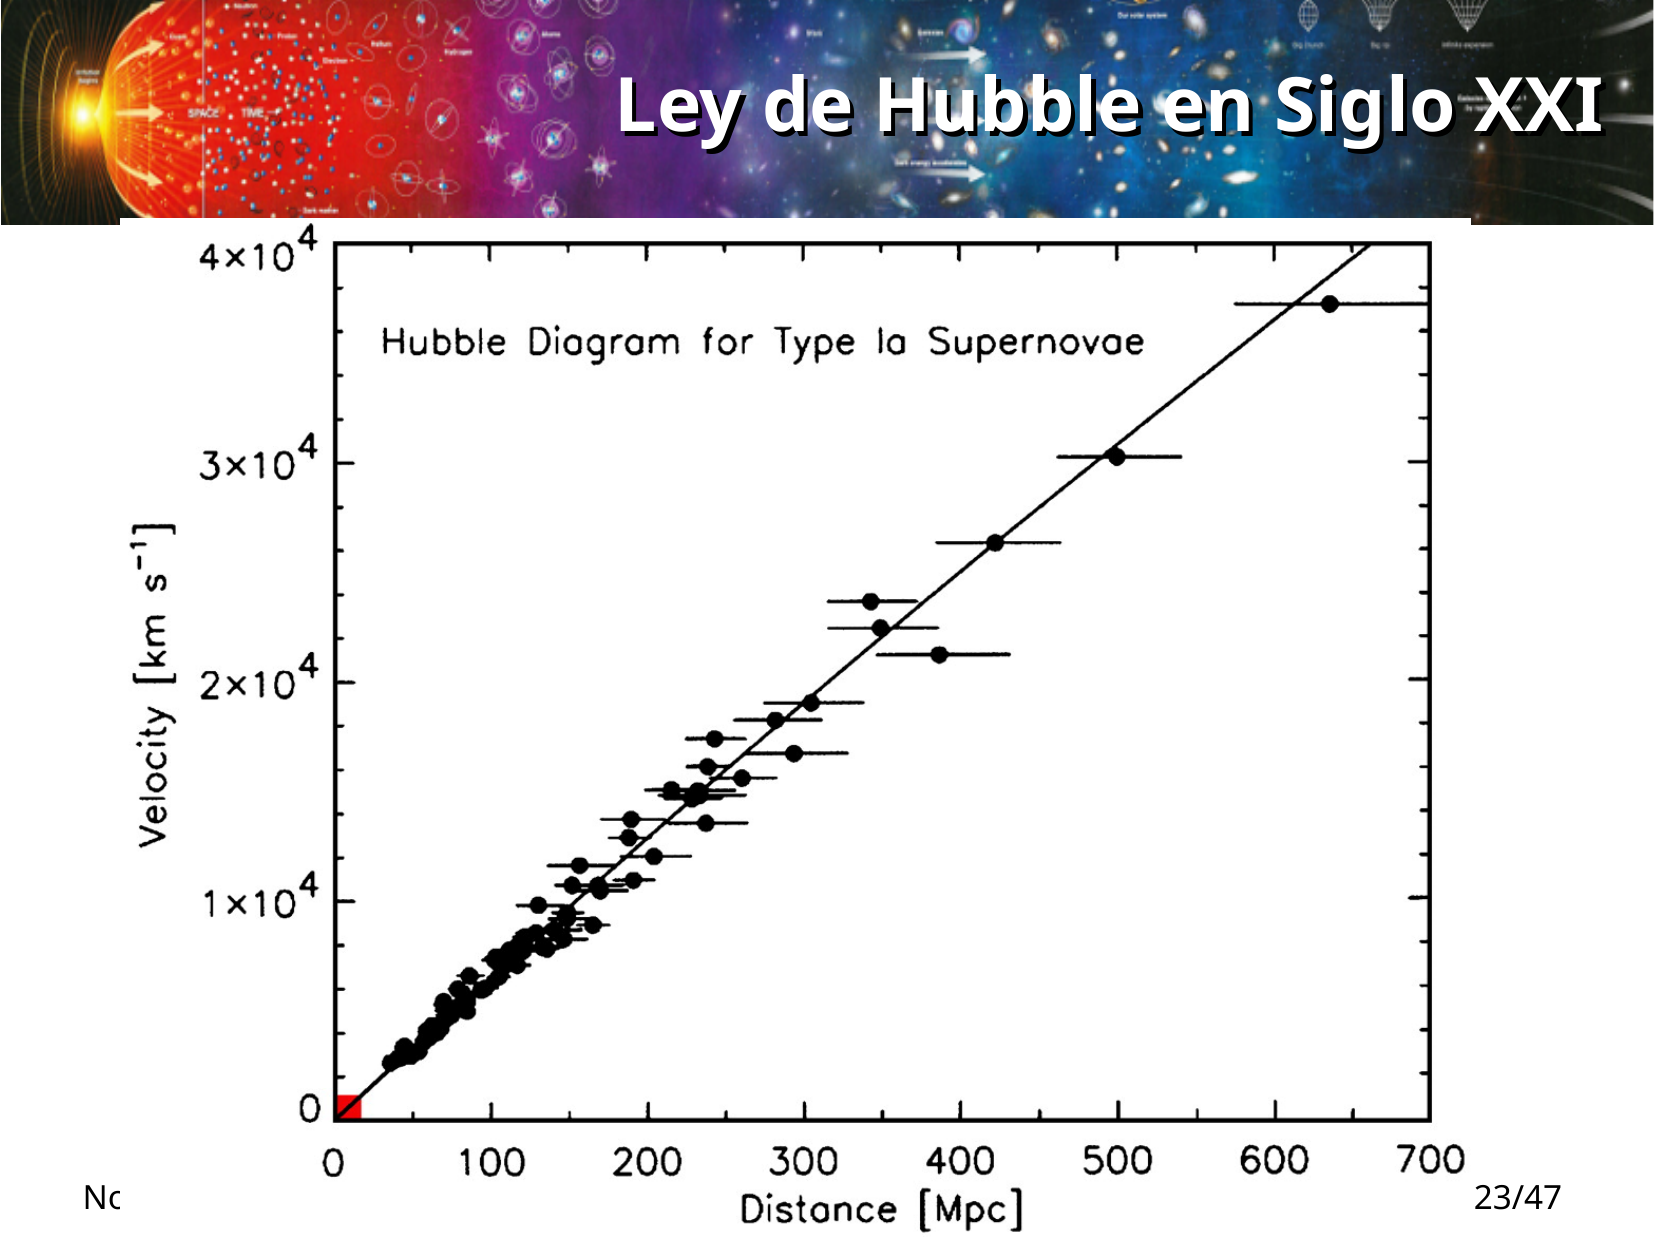

# Ley de Hubble en Siglo XXI
Nov 19, 2019
H. Asorey - IPAC 2019
23